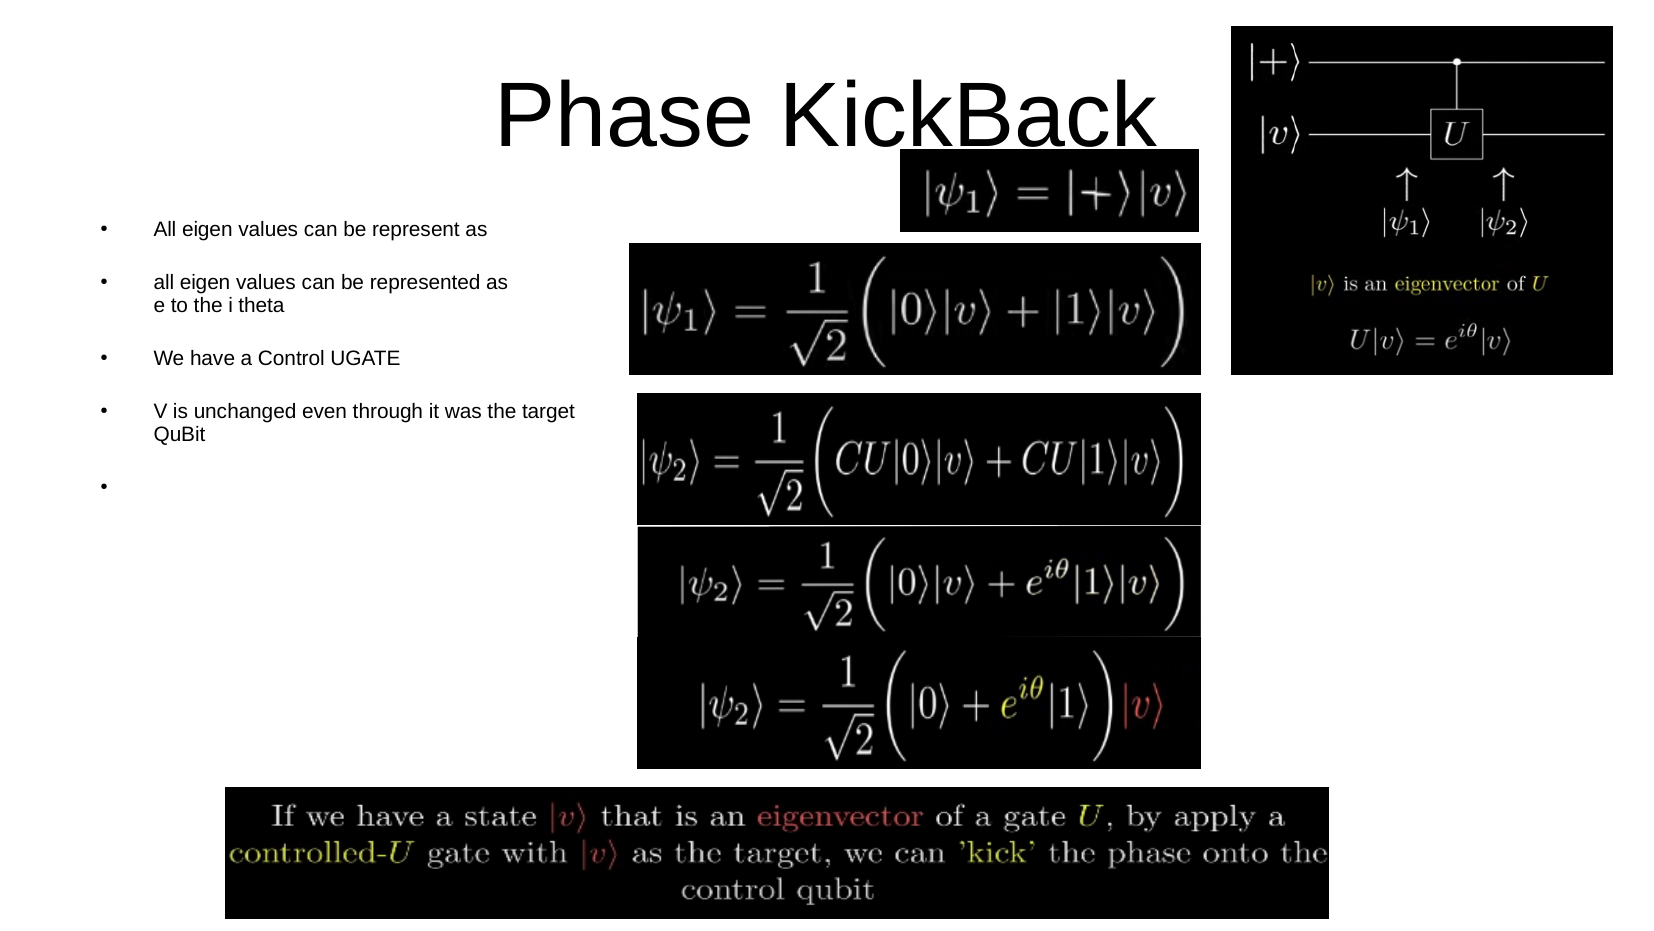

# Phase KickBack
All eigen values can be represent as
all eigen values can be represented as
e to the i theta
We have a Control UGATE
V is unchanged even through it was the target
QuBit